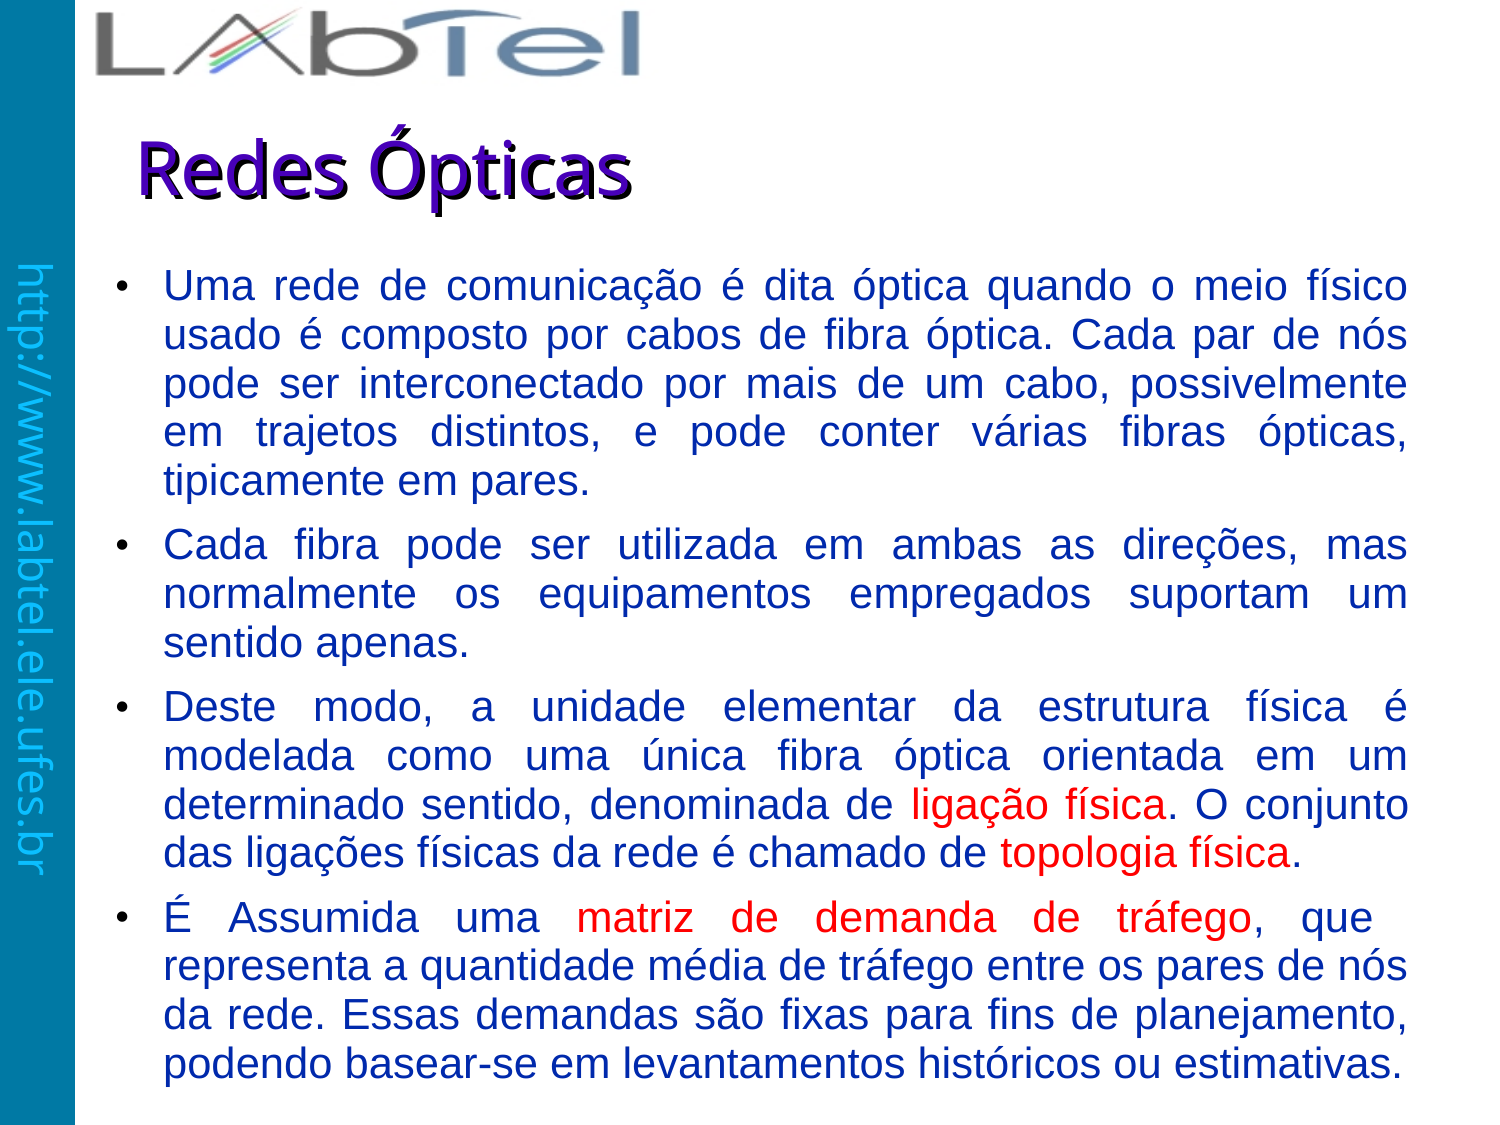

# Redes Ópticas
Uma rede de comunicação é dita óptica quando o meio físico usado é composto por cabos de fibra óptica. Cada par de nós pode ser interconectado por mais de um cabo, possivelmente em trajetos distintos, e pode conter várias fibras ópticas, tipicamente em pares.
Cada fibra pode ser utilizada em ambas as direções, mas normalmente os equipamentos empregados suportam um sentido apenas.
Deste modo, a unidade elementar da estrutura física é modelada como uma única fibra óptica orientada em um determinado sentido, denominada de ligação física. O conjunto das ligações físicas da rede é chamado de topologia física.
É Assumida uma matriz de demanda de tráfego, que representa a quantidade média de tráfego entre os pares de nós da rede. Essas demandas são fixas para fins de planejamento, podendo basear-se em levantamentos históricos ou estimativas.